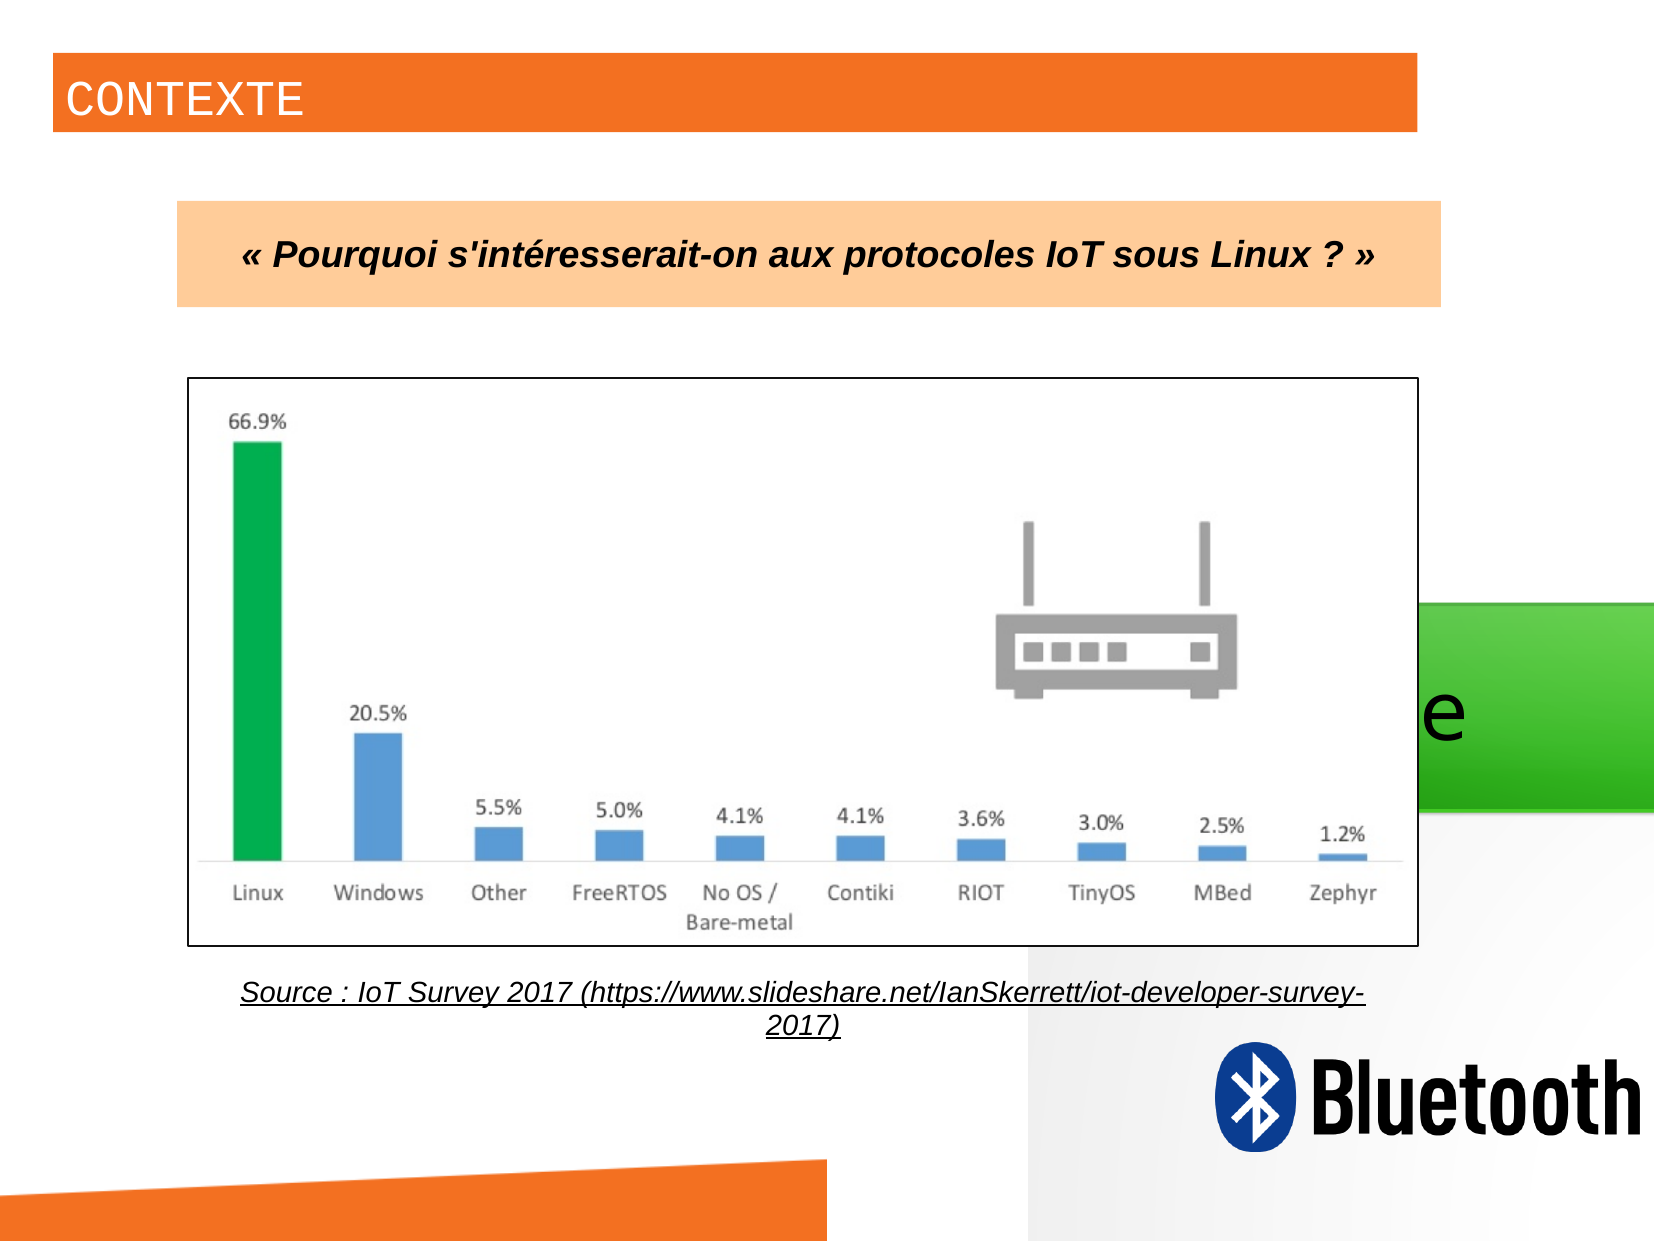

# Contexte
« Pourquoi s'intéresserait-on aux protocoles IoT sous Linux ? »
Source : IoT Survey 2017 (https://www.slideshare.net/IanSkerrett/iot-developer-survey-2017)